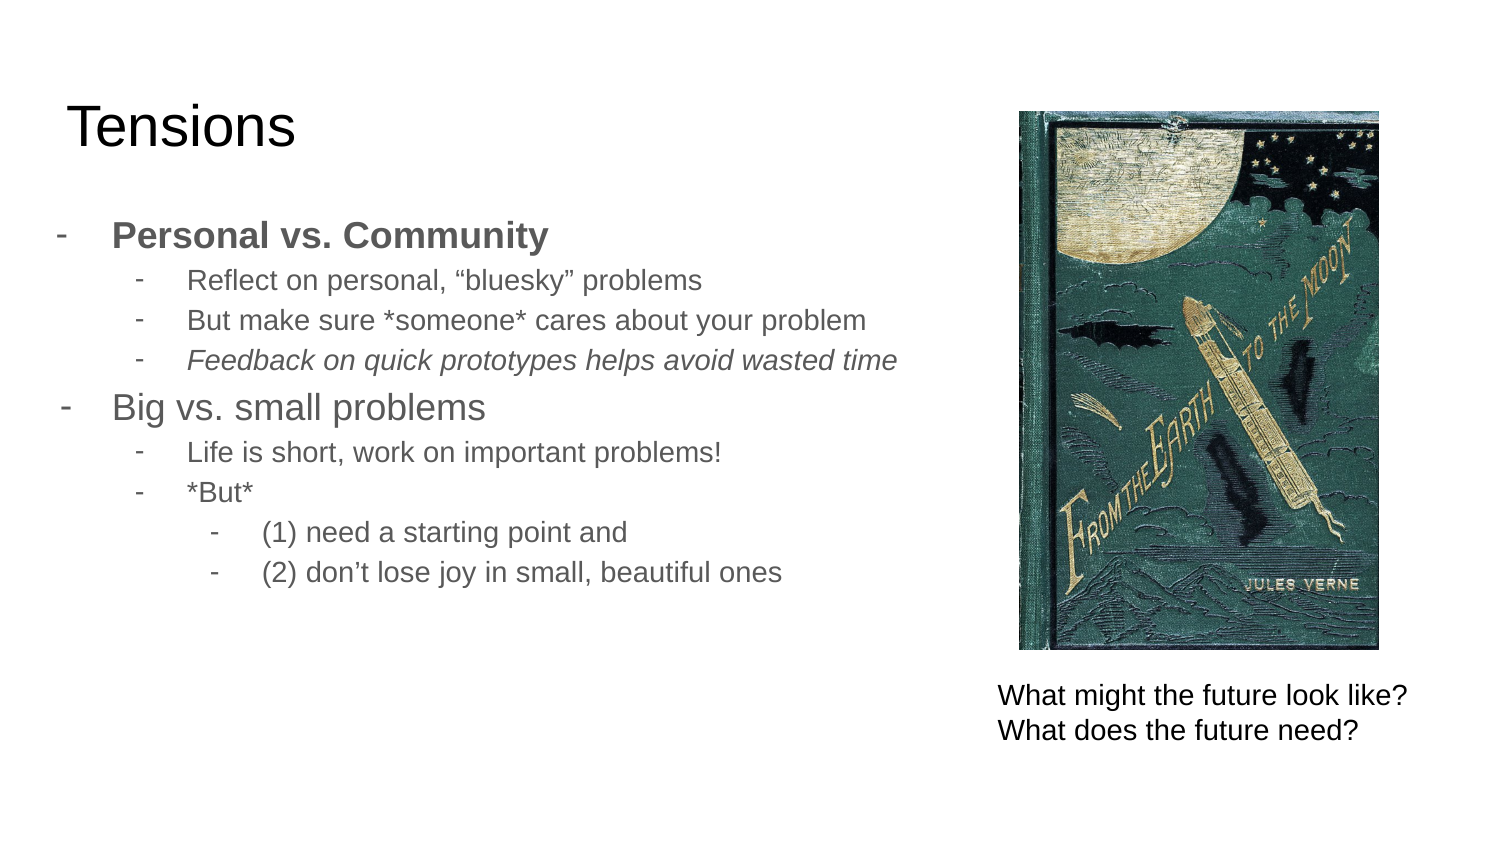

# Tensions
Personal vs. Community
Reflect on personal, “bluesky” problems
But make sure *someone* cares about your problem
Feedback on quick prototypes helps avoid wasted time
Big vs. small problems
Life is short, work on important problems!
*But*
(1) need a starting point and
(2) don’t lose joy in small, beautiful ones
What might the future look like?
What does the future need?